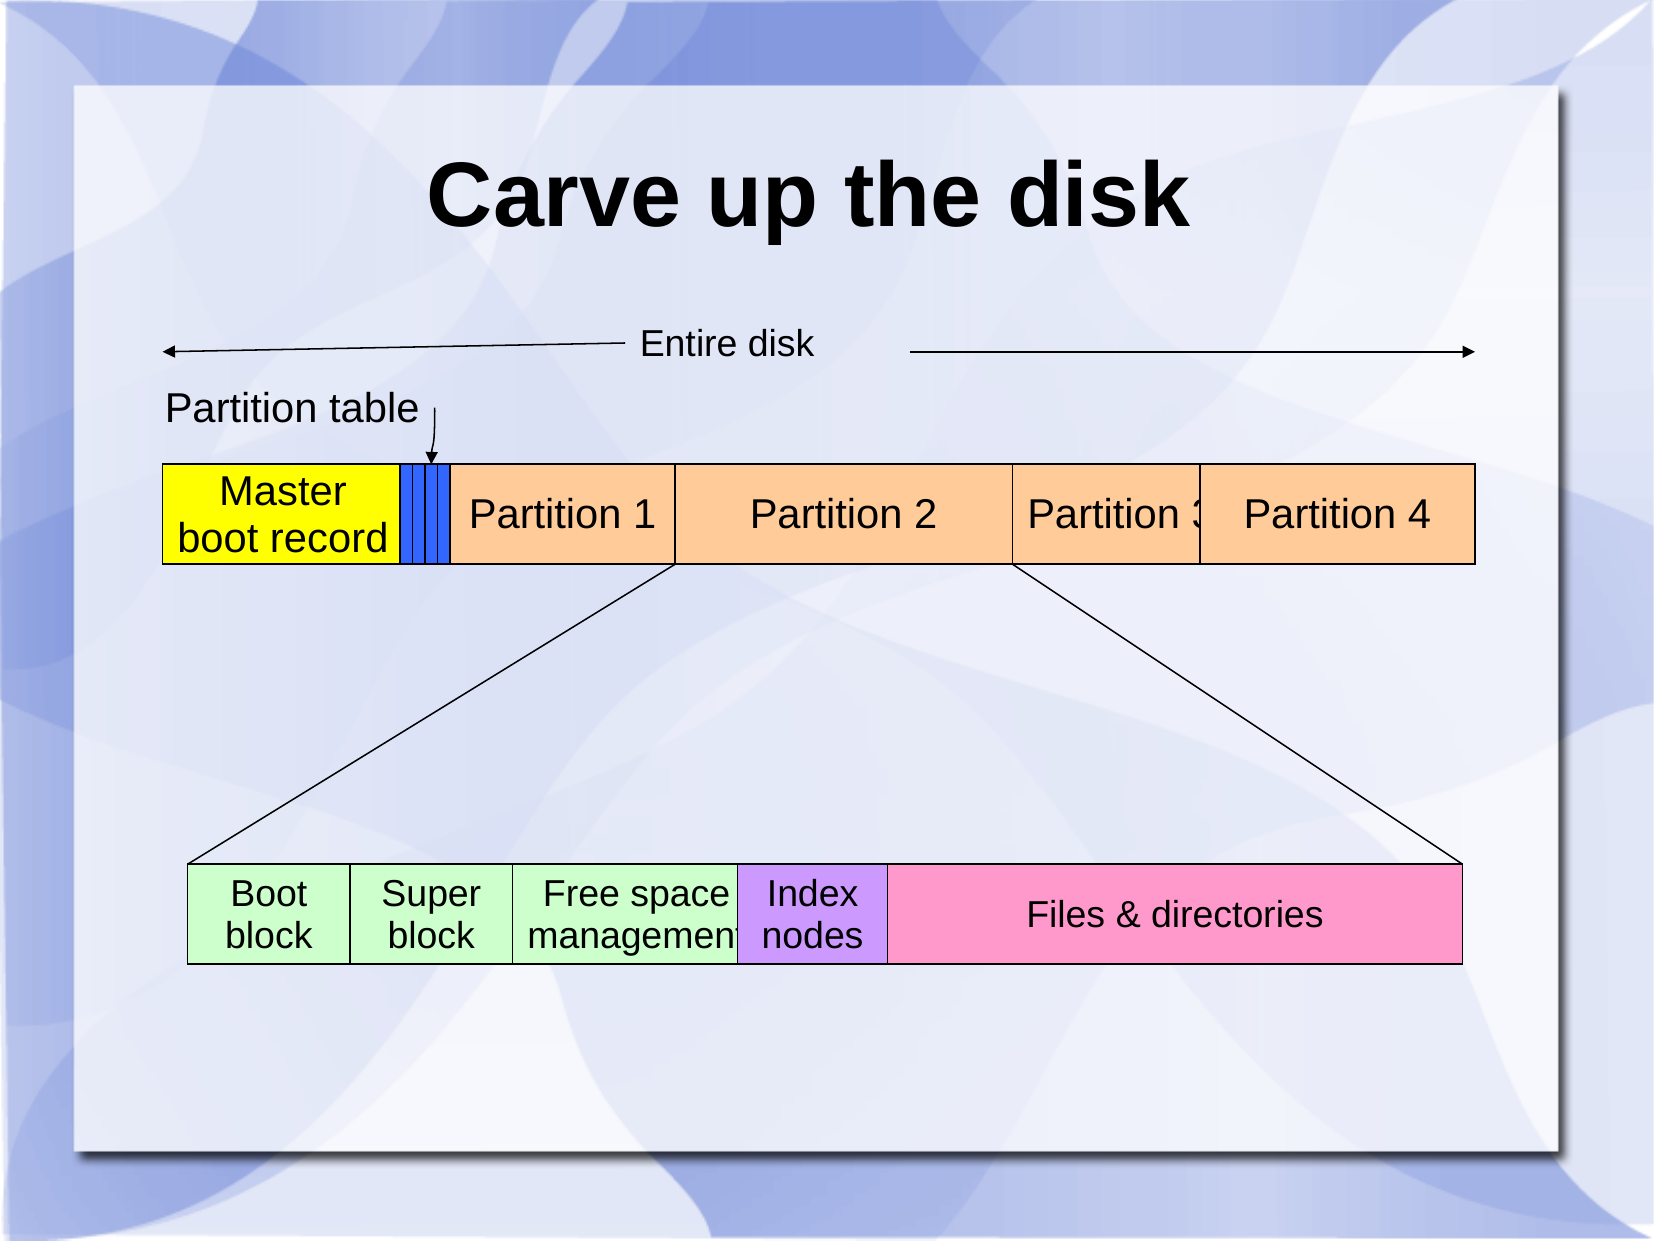

# Carve up the disk
Entire disk
Partition table
Master
boot record
Partition 1
Partition 2
Partition 3
Partition 4
Boot
block
Super
block
Free space
management
Index
nodes
Files & directories